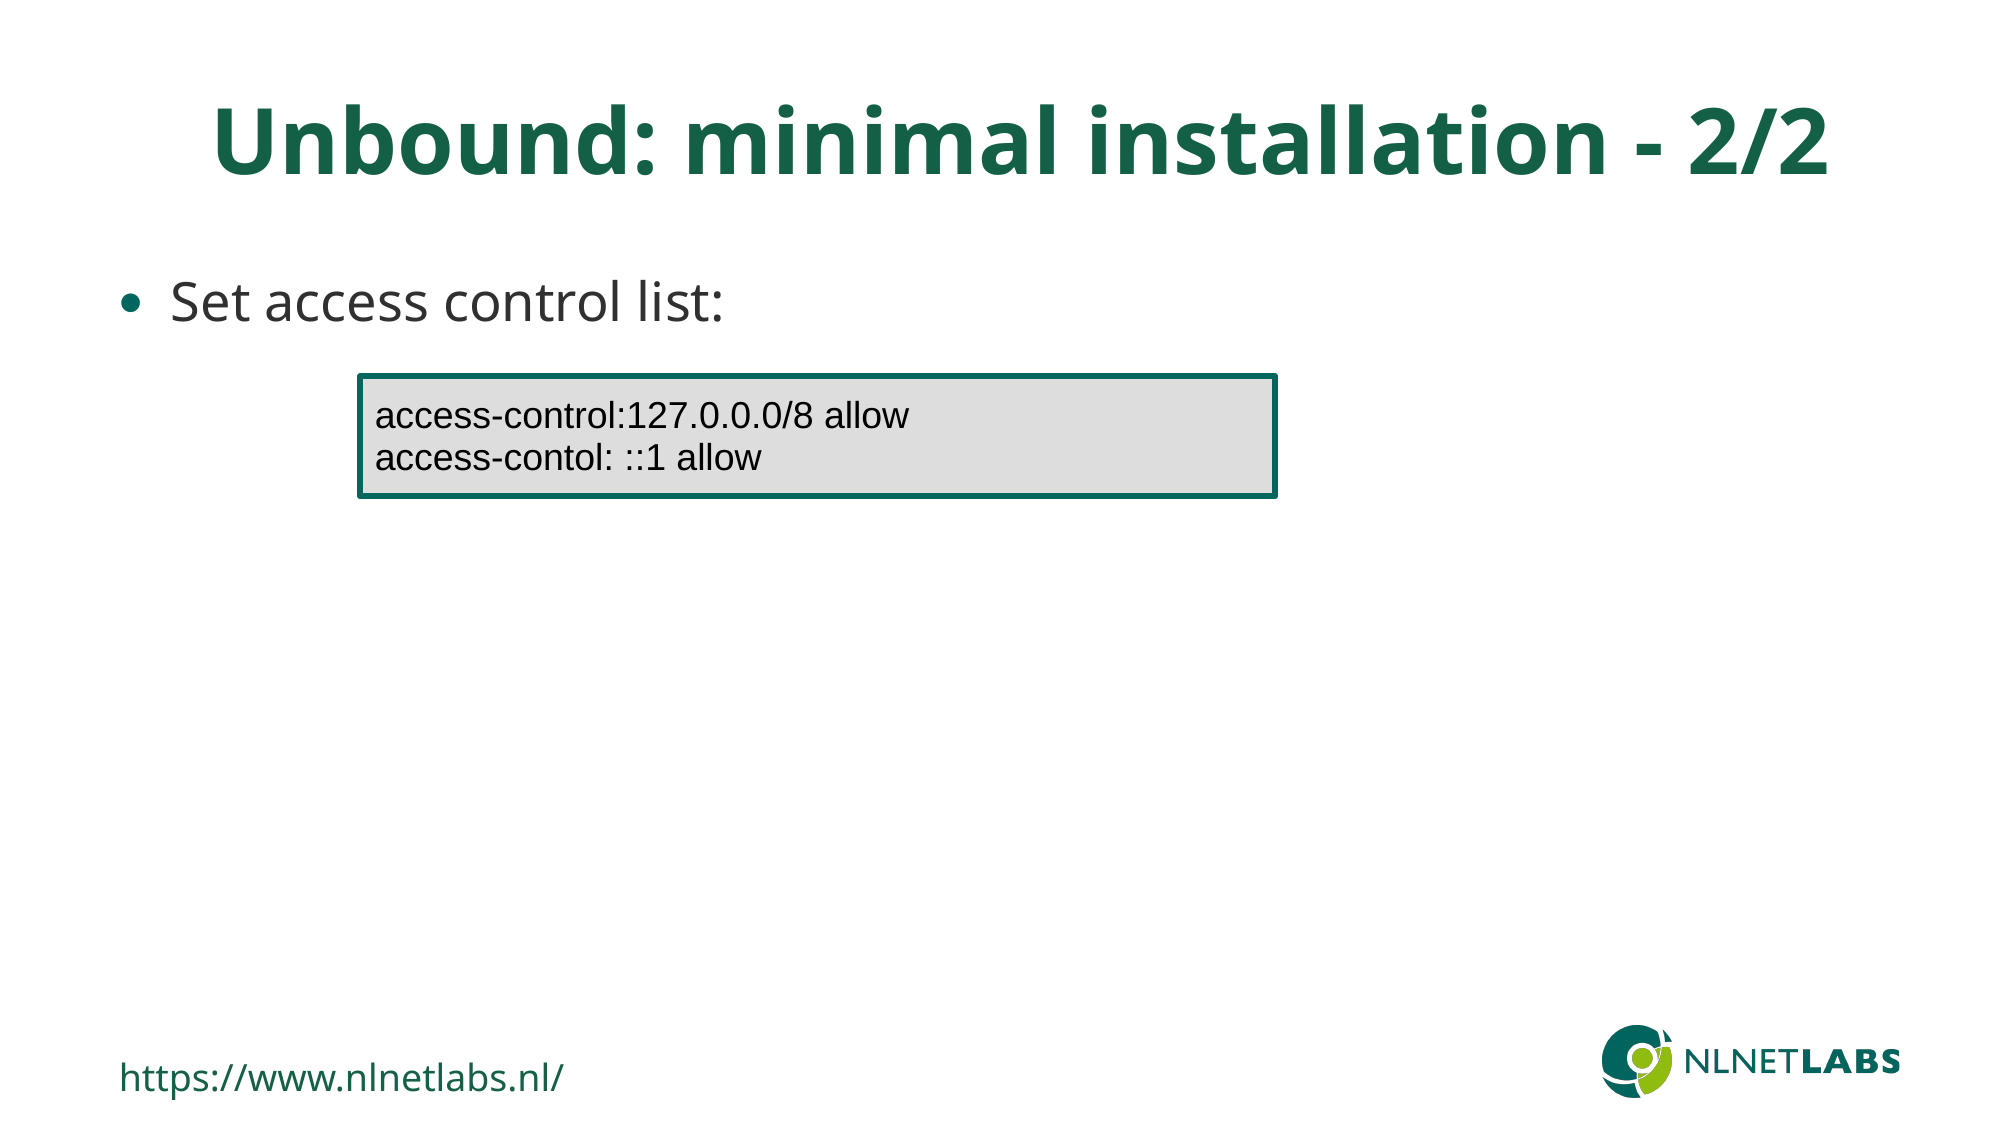

# Unbound: minimal installation - 2/2
Set access control list:
access-control:127.0.0.0/8 allow
access-contol: ::1 allow